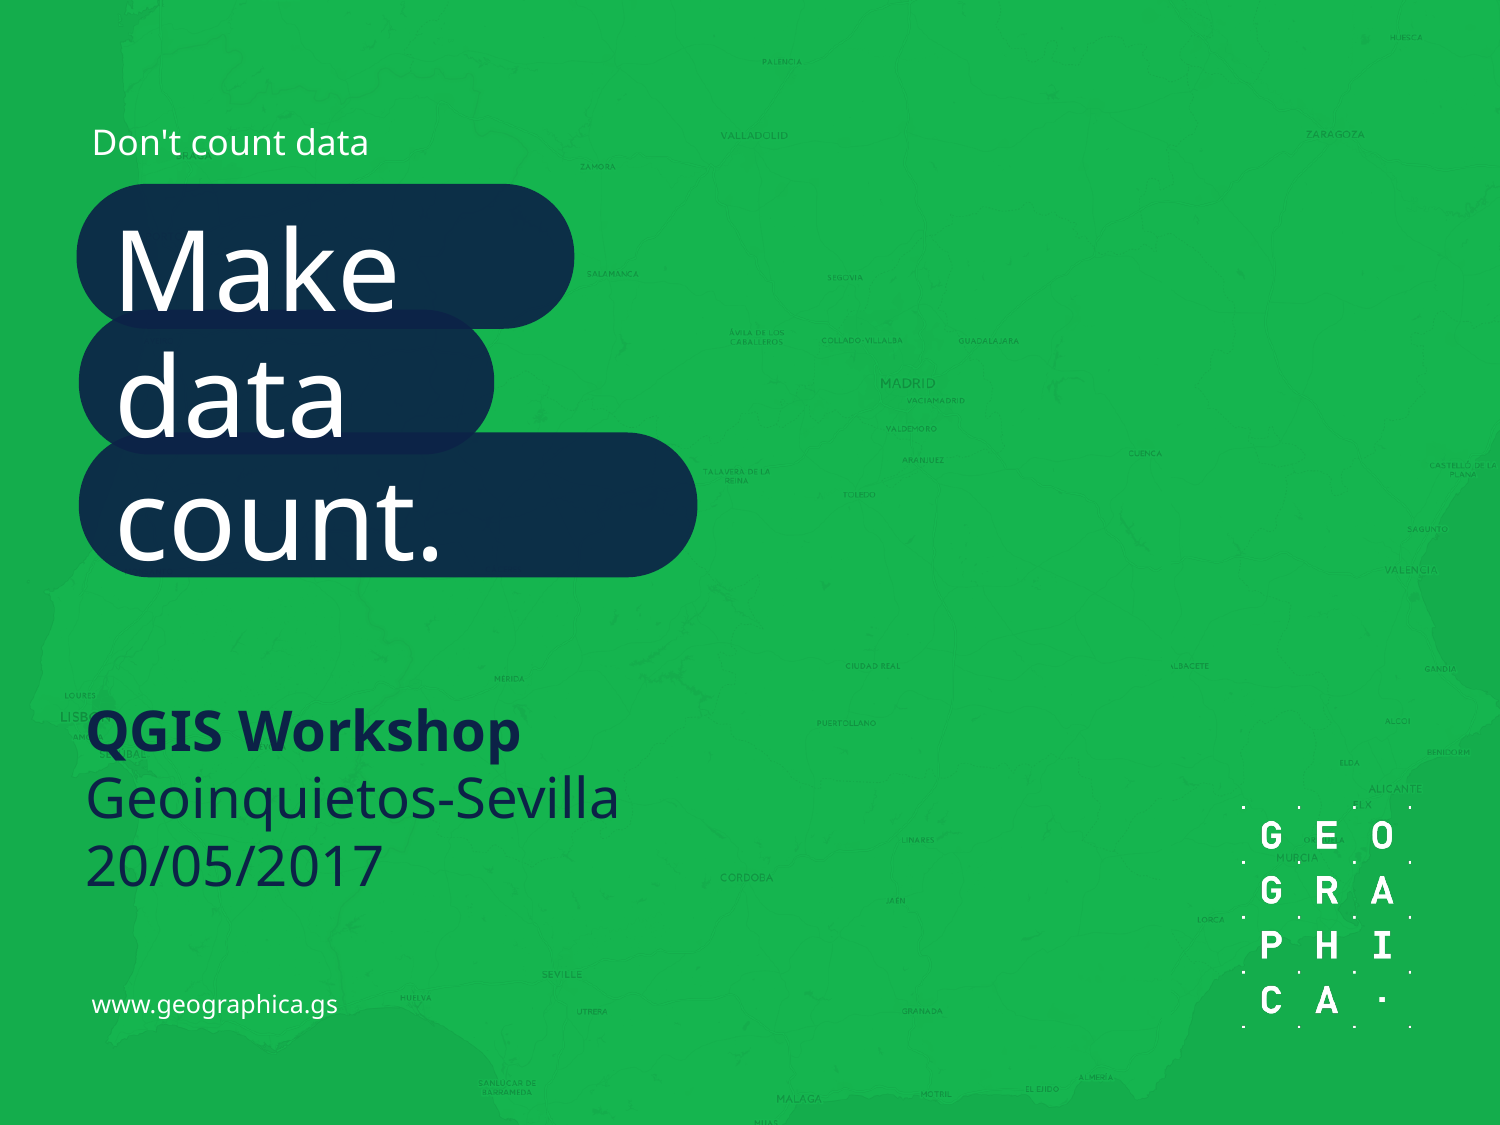

Don't count data
Make
data
count.
QGIS Workshop
Geoinquietos-Sevilla
20/05/2017
www.geographica.gs